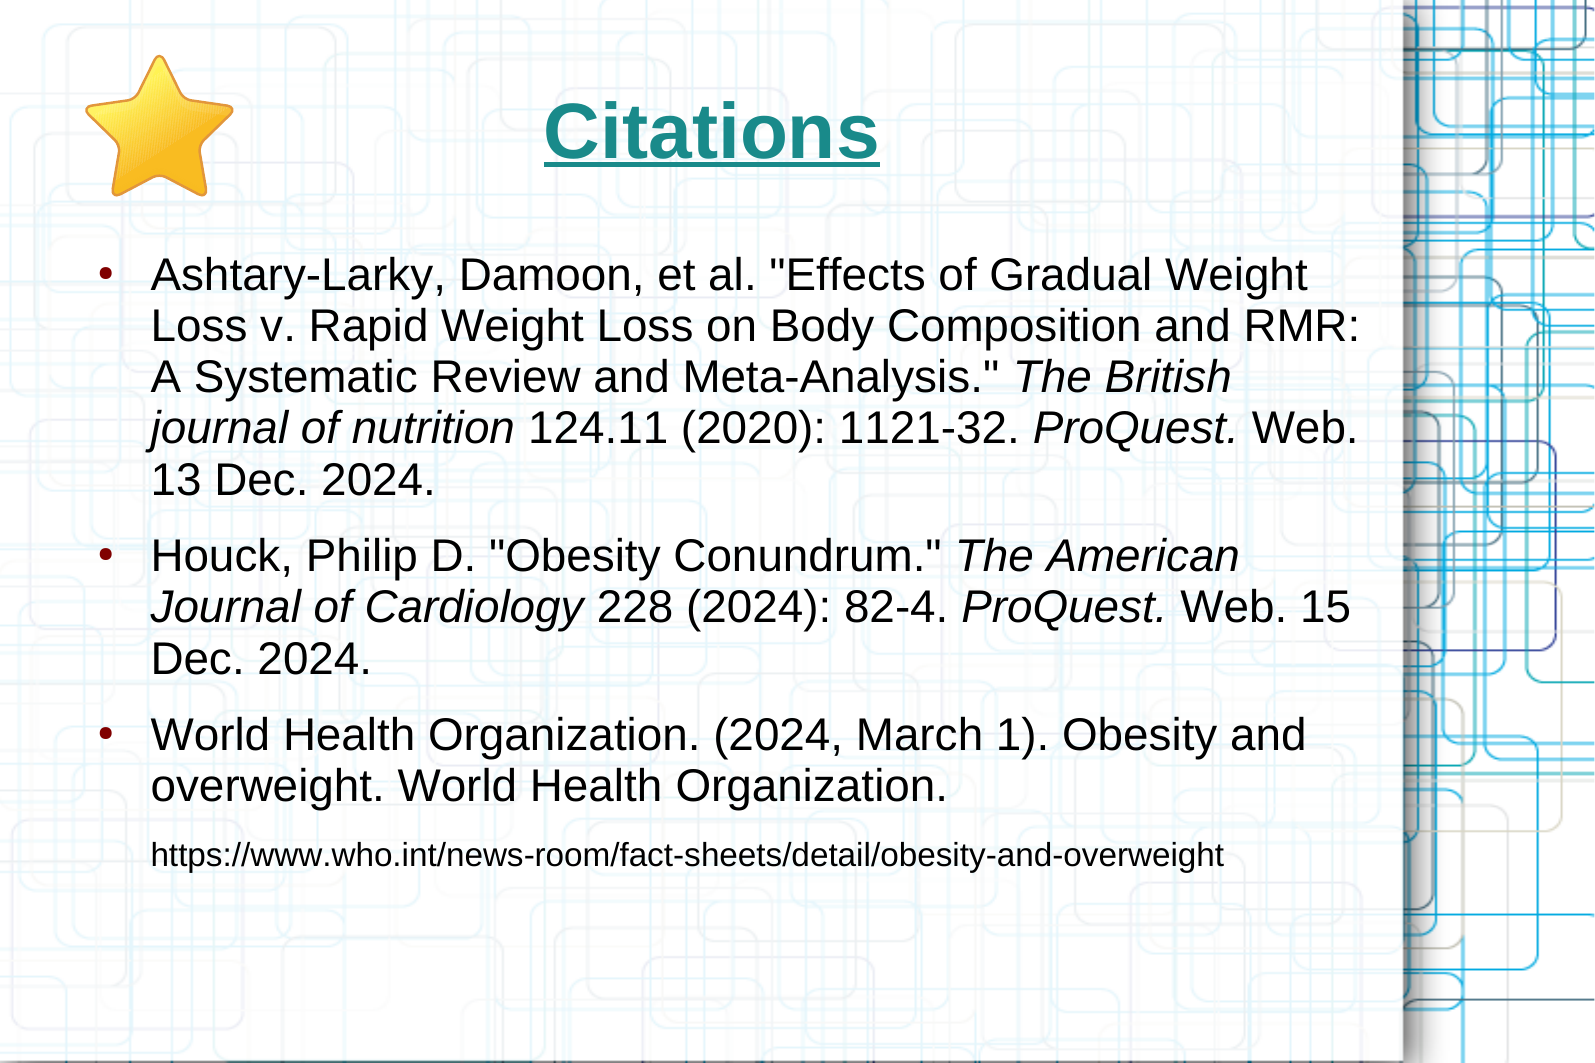

# Citations
Ashtary-Larky, Damoon, et al. "Effects of Gradual Weight Loss v. Rapid Weight Loss on Body Composition and RMR: A Systematic Review and Meta-Analysis." The British journal of nutrition 124.11 (2020): 1121-32. ProQuest. Web. 13 Dec. 2024.
Houck, Philip D. "Obesity Conundrum." The American Journal of Cardiology 228 (2024): 82-4. ProQuest. Web. 15 Dec. 2024.
World Health Organization. (2024, March 1). Obesity and overweight. World Health Organization.
https://www.who.int/news-room/fact-sheets/detail/obesity-and-overweight